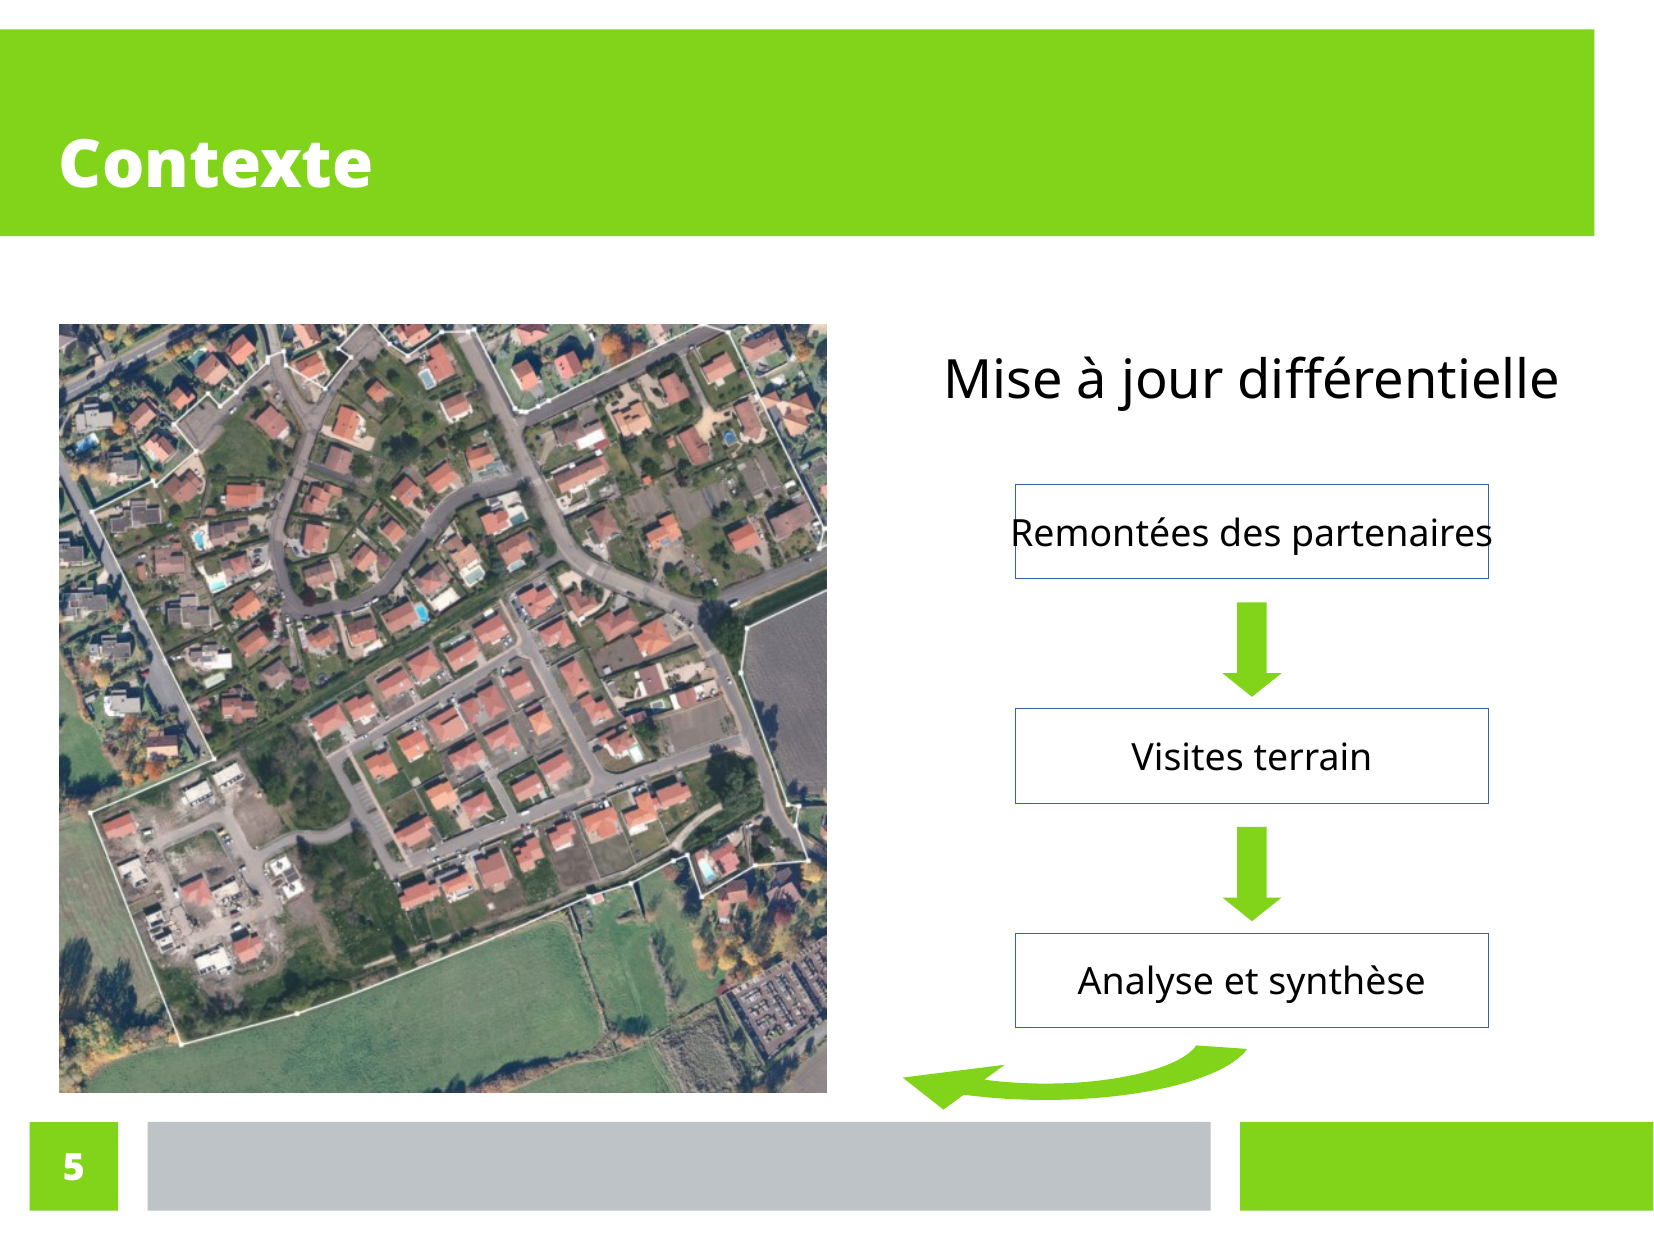

# Contexte
Mise à jour différentielle
Remontées des partenaires
Visites terrain
Analyse et synthèse
5